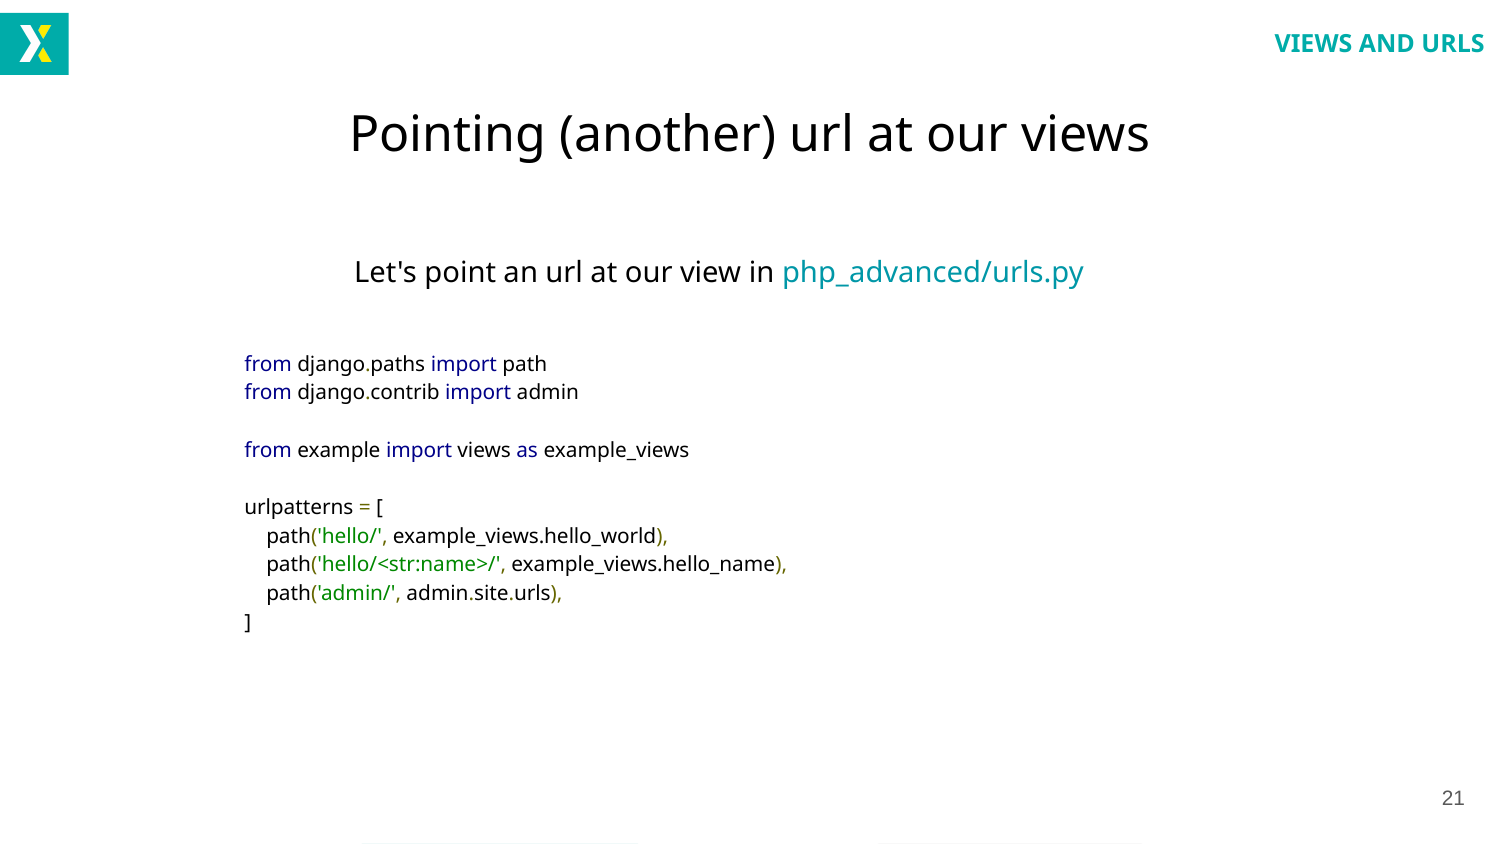

Pointing (another) url at our views
Let's point an url at our view in php_advanced/urls.py
from django.paths import path
from django.contrib import admin
from example import views as example_views
urlpatterns = [
 path('hello/', example_views.hello_world),
 path('hello/<str:name>/', example_views.hello_name),
 path('admin/', admin.site.urls),
]